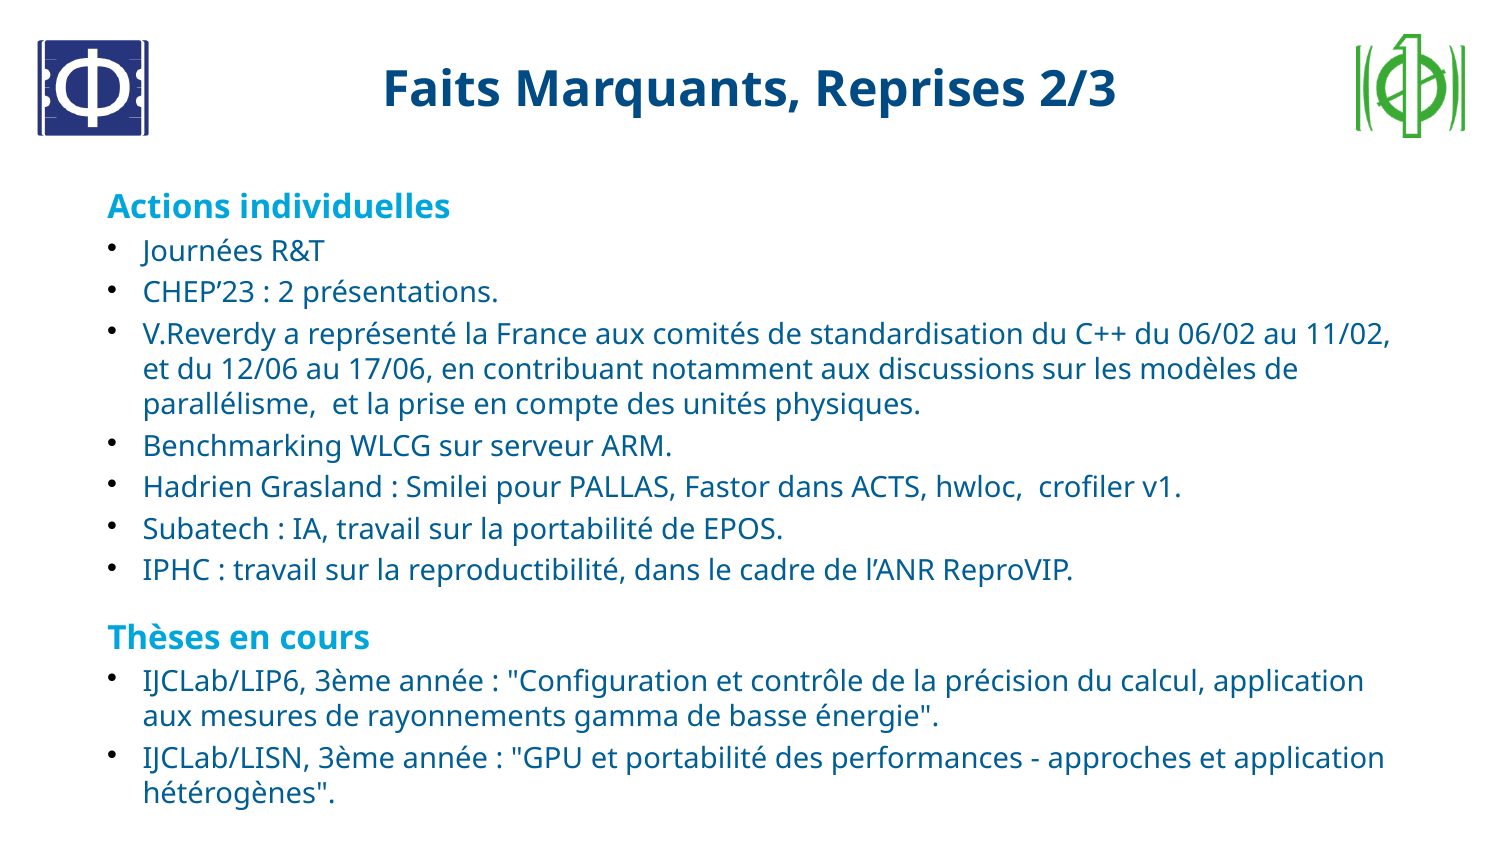

Faits Marquants, Reprises 2/3
Actions individuelles
Journées R&T
CHEP’23 : 2 présentations.
V.Reverdy a représenté la France aux comités de standardisation du C++ du 06/02 au 11/02, et du 12/06 au 17/06, en contribuant notamment aux discussions sur les modèles de parallélisme, et la prise en compte des unités physiques.
Benchmarking WLCG sur serveur ARM.
Hadrien Grasland : Smilei pour PALLAS, Fastor dans ACTS, hwloc, crofiler v1.
Subatech : IA, travail sur la portabilité de EPOS.
IPHC : travail sur la reproductibilité, dans le cadre de l’ANR ReproVIP.
Thèses en cours
IJCLab/LIP6, 3ème année : "Configuration et contrôle de la précision du calcul, application aux mesures de rayonnements gamma de basse énergie".
IJCLab/LISN, 3ème année : "GPU et portabilité des performances - approches et application hétérogènes".